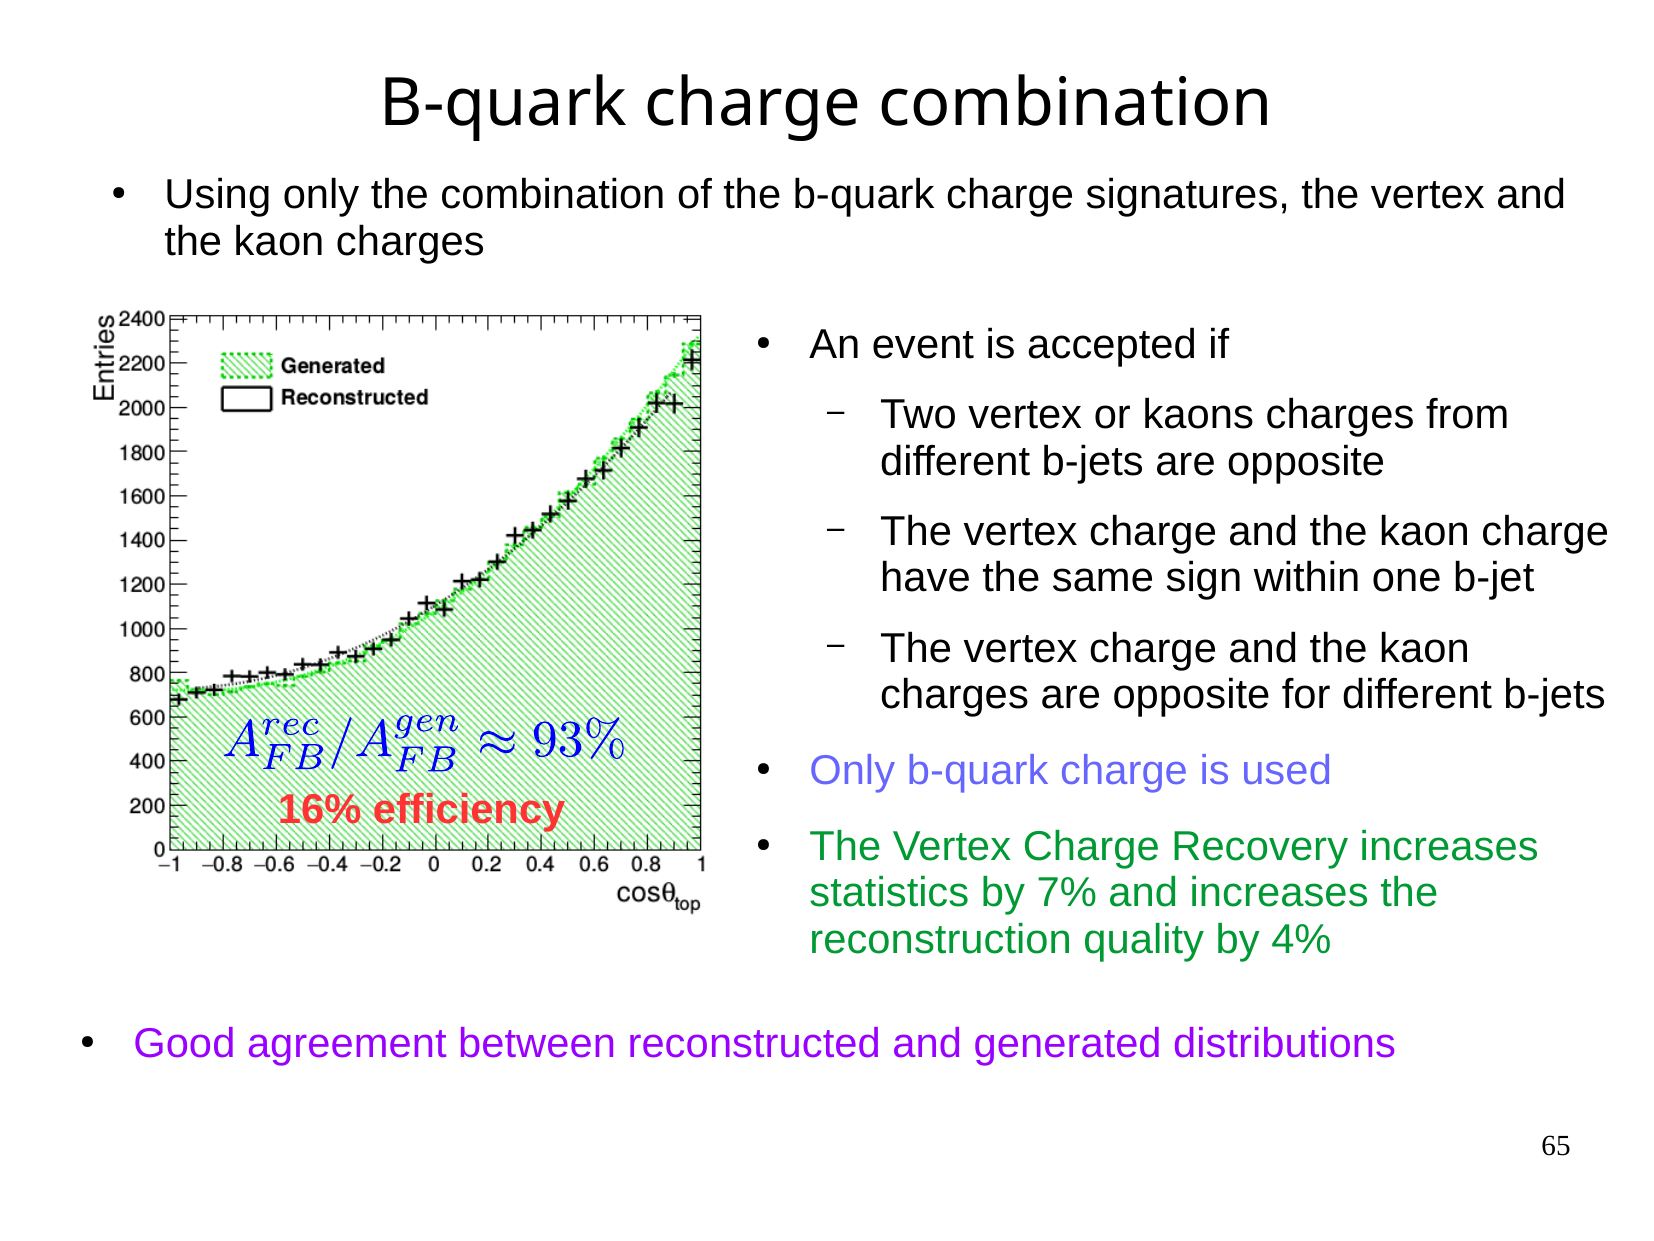

# B-quark charge combination
Using only the combination of the b-quark charge signatures, the vertex and the kaon charges
An event is accepted if
Two vertex or kaons charges from different b-jets are opposite
The vertex charge and the kaon charge have the same sign within one b-jet
The vertex charge and the kaon charges are opposite for different b-jets
Only b-quark charge is used
The Vertex Charge Recovery increases statistics by 7% and increases the reconstruction quality by 4%
16% efficiency
Good agreement between reconstructed and generated distributions
65